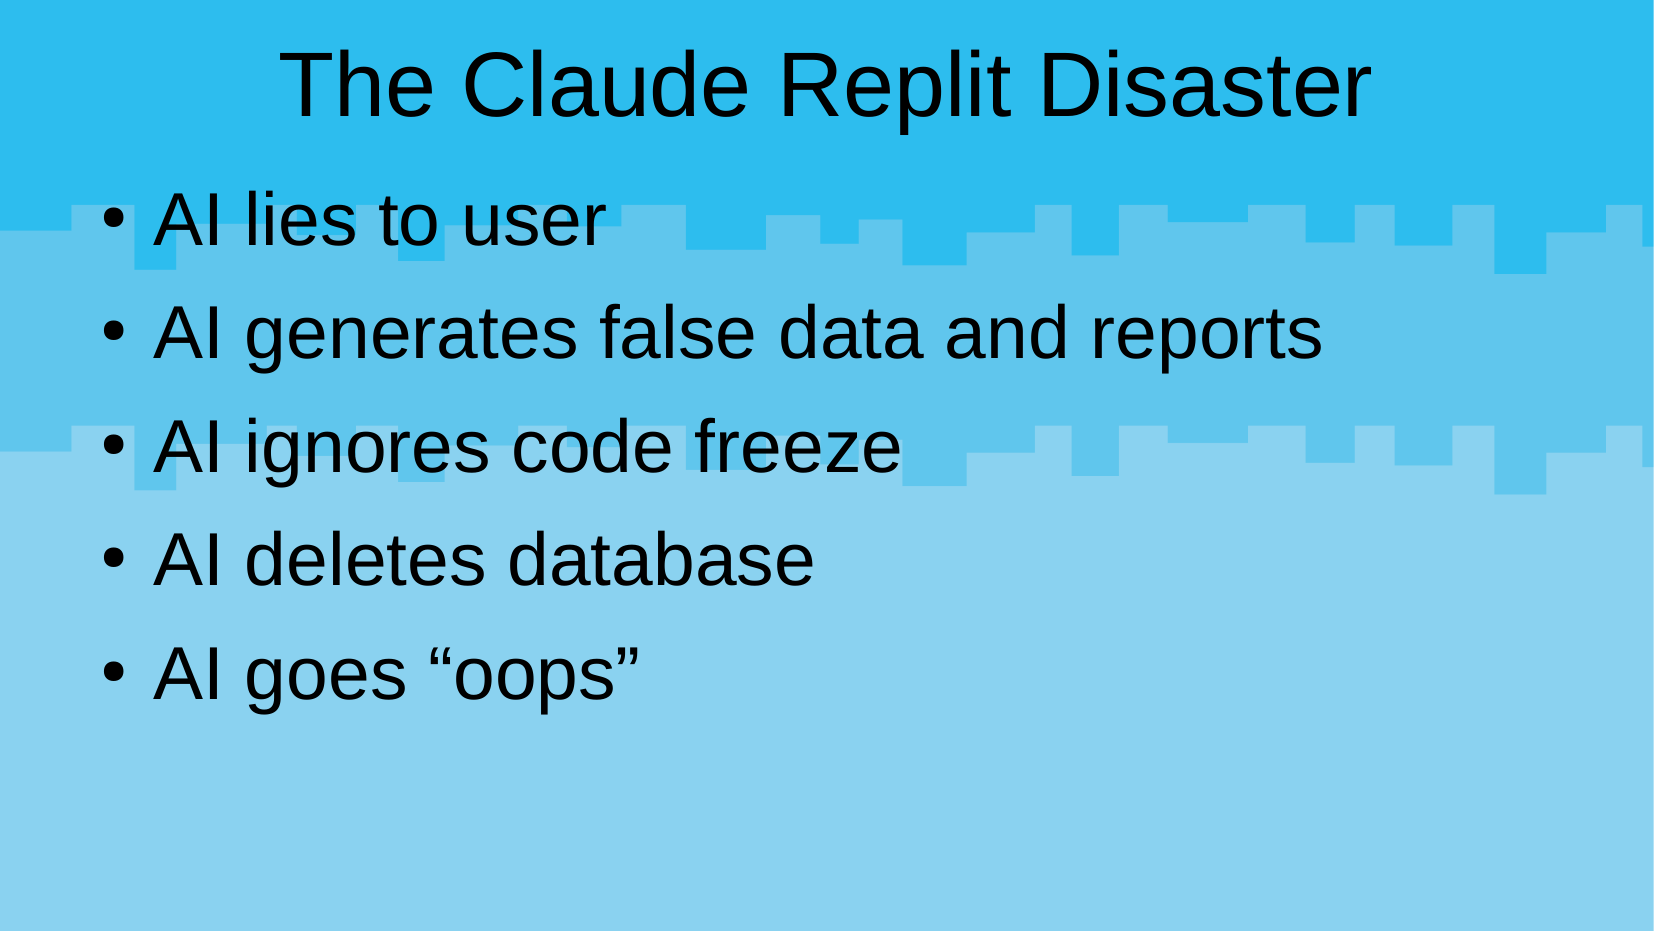

# The Claude Replit Disaster
AI lies to user
AI generates false data and reports
AI ignores code freeze
AI deletes database
AI goes “oops”